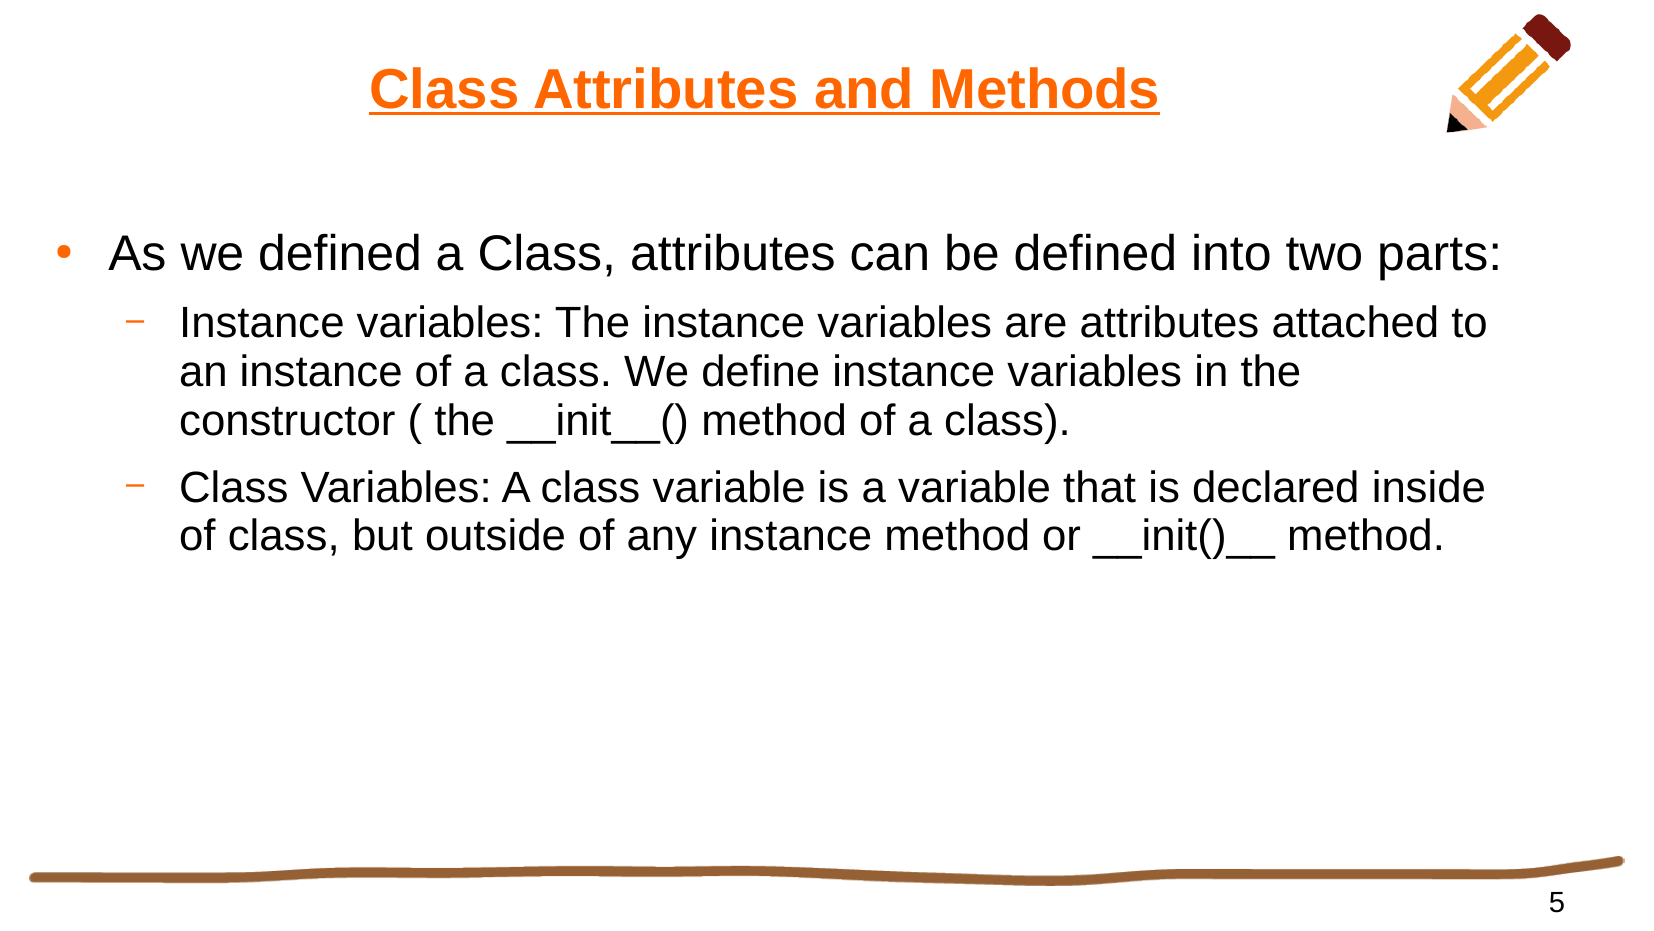

# Class Attributes and Methods
As we defined a Class, attributes can be defined into two parts:
Instance variables: The instance variables are attributes attached to an instance of a class. We define instance variables in the constructor ( the __init__() method of a class).
Class Variables: A class variable is a variable that is declared inside of class, but outside of any instance method or __init()__ method.
5